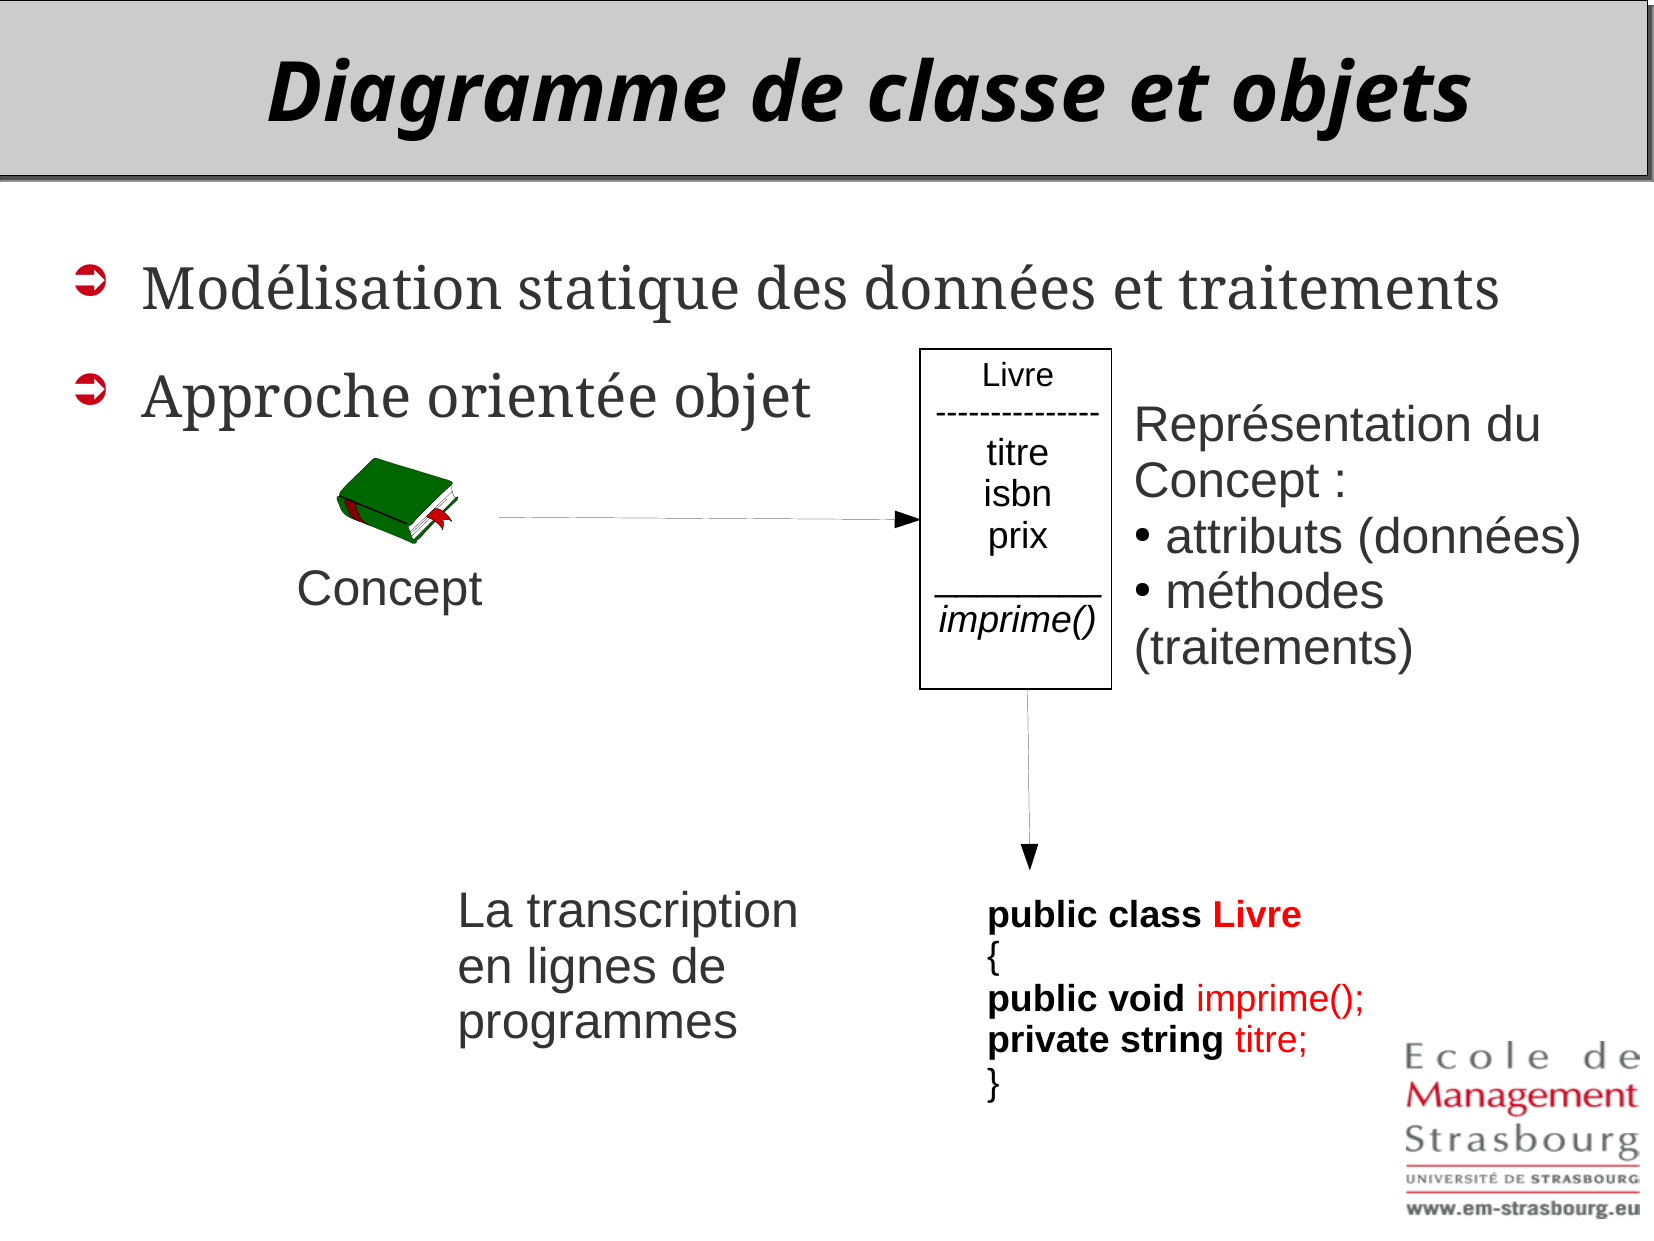

# Diagramme de classe et objets
Modélisation statique des données et traitements
Approche orientée objet
Livre
---------------
titre
isbn
prix
________
imprime()
Représentation du Concept :
 attributs (données)
 méthodes (traitements)
Concept
La transcription en lignes de programmes
public class Livre
{
public void imprime();
private string titre;
}